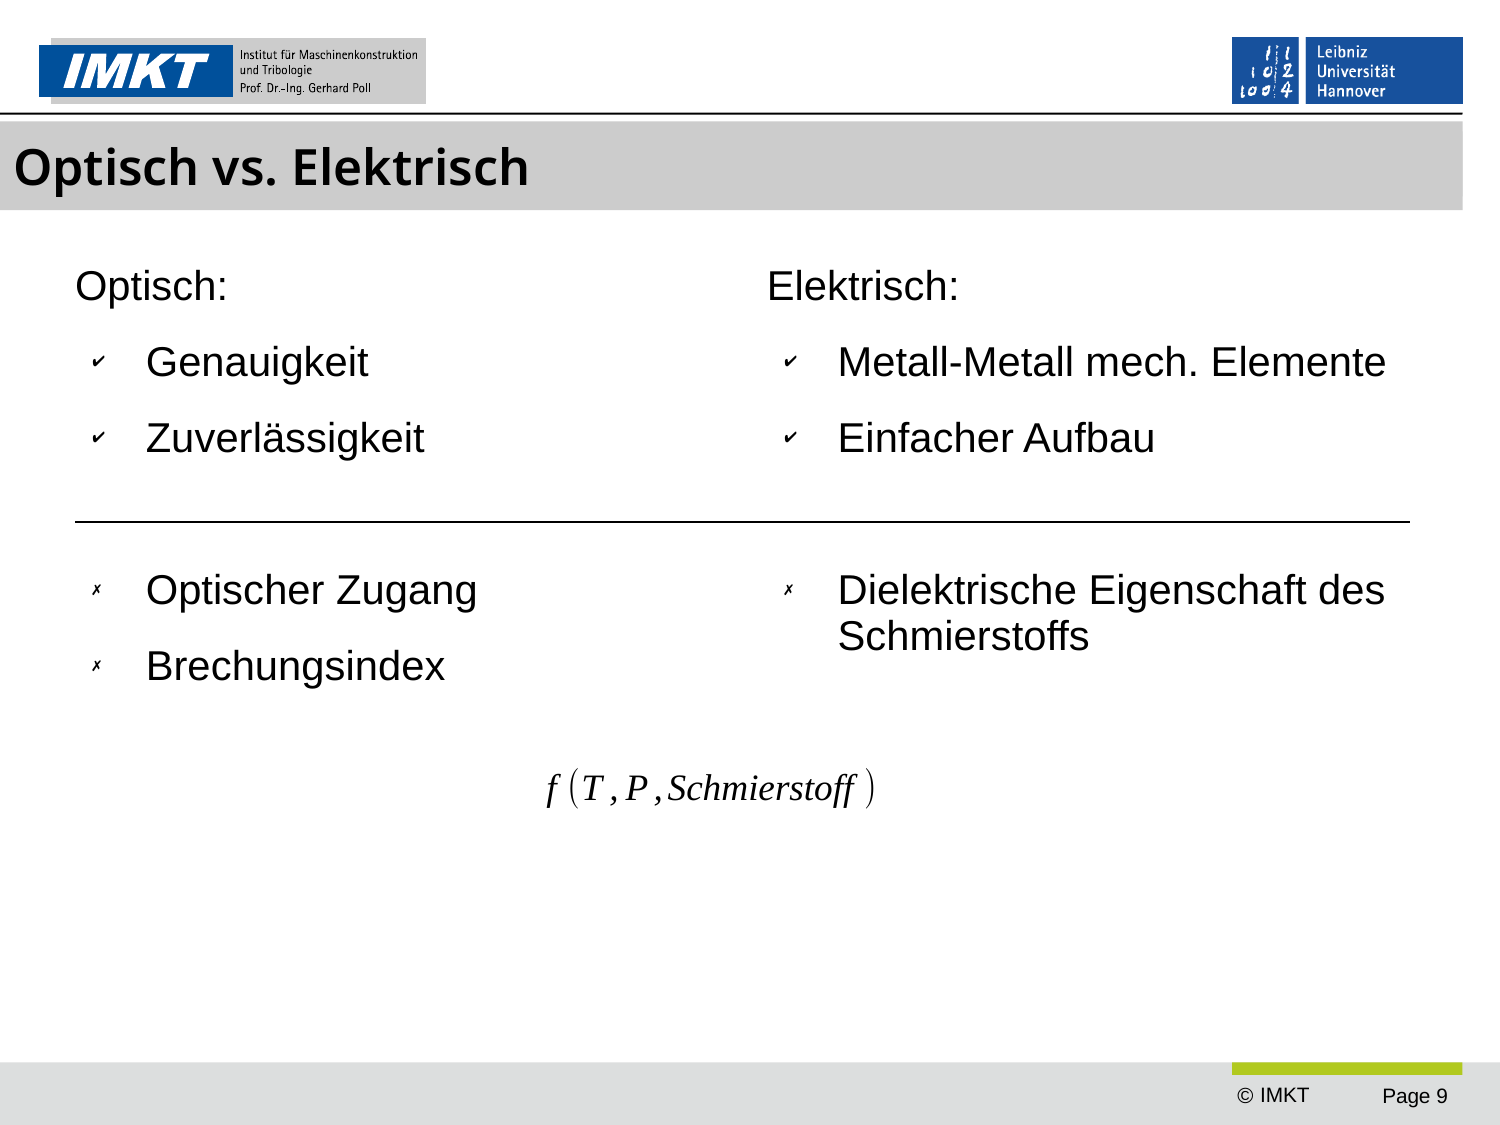

# Optisch vs. Elektrisch
Optisch:
Genauigkeit
Zuverlässigkeit
Optischer Zugang
Brechungsindex
Elektrisch:
Metall-Metall mech. Elemente
Einfacher Aufbau
Dielektrische Eigenschaft des Schmierstoffs